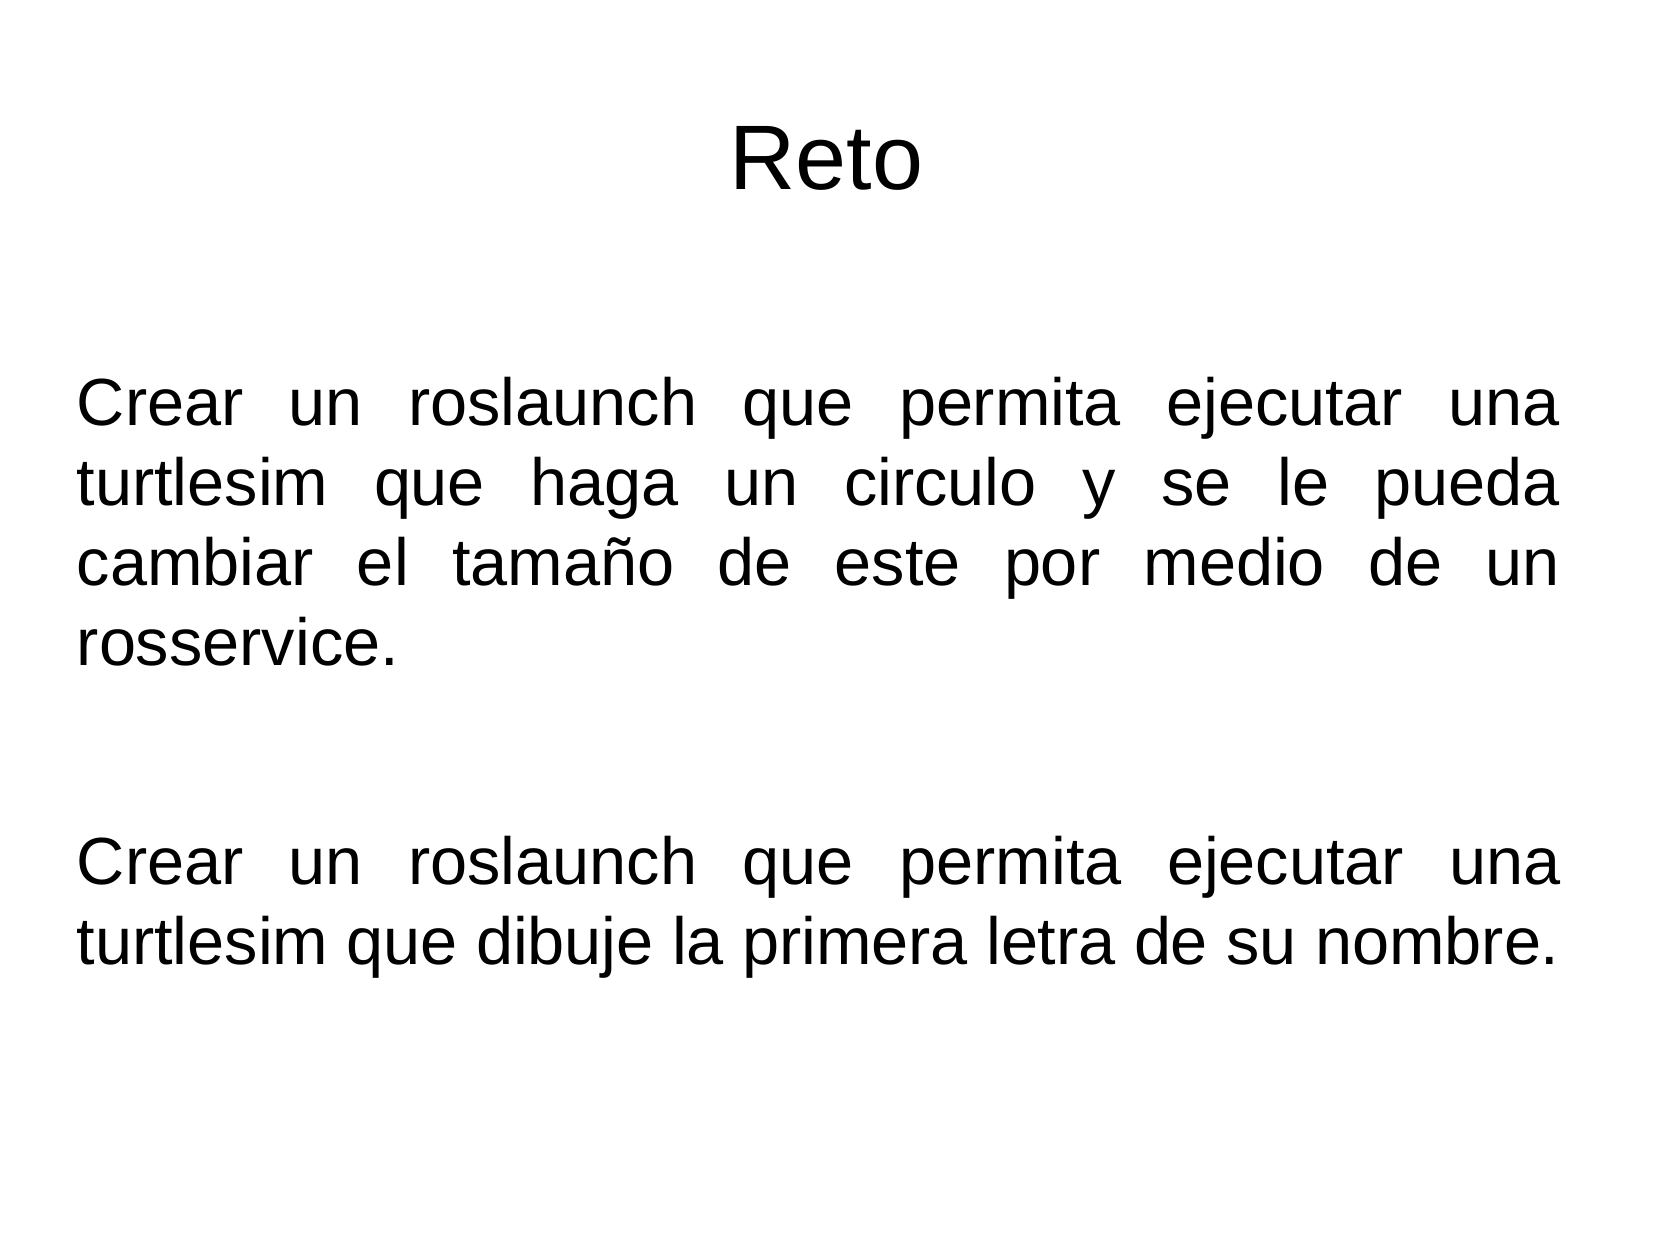

# Reto
Crear un roslaunch que permita ejecutar una turtlesim que haga un circulo y se le pueda cambiar el tamaño de este por medio de un rosservice.
Crear un roslaunch que permita ejecutar una turtlesim que dibuje la primera letra de su nombre.